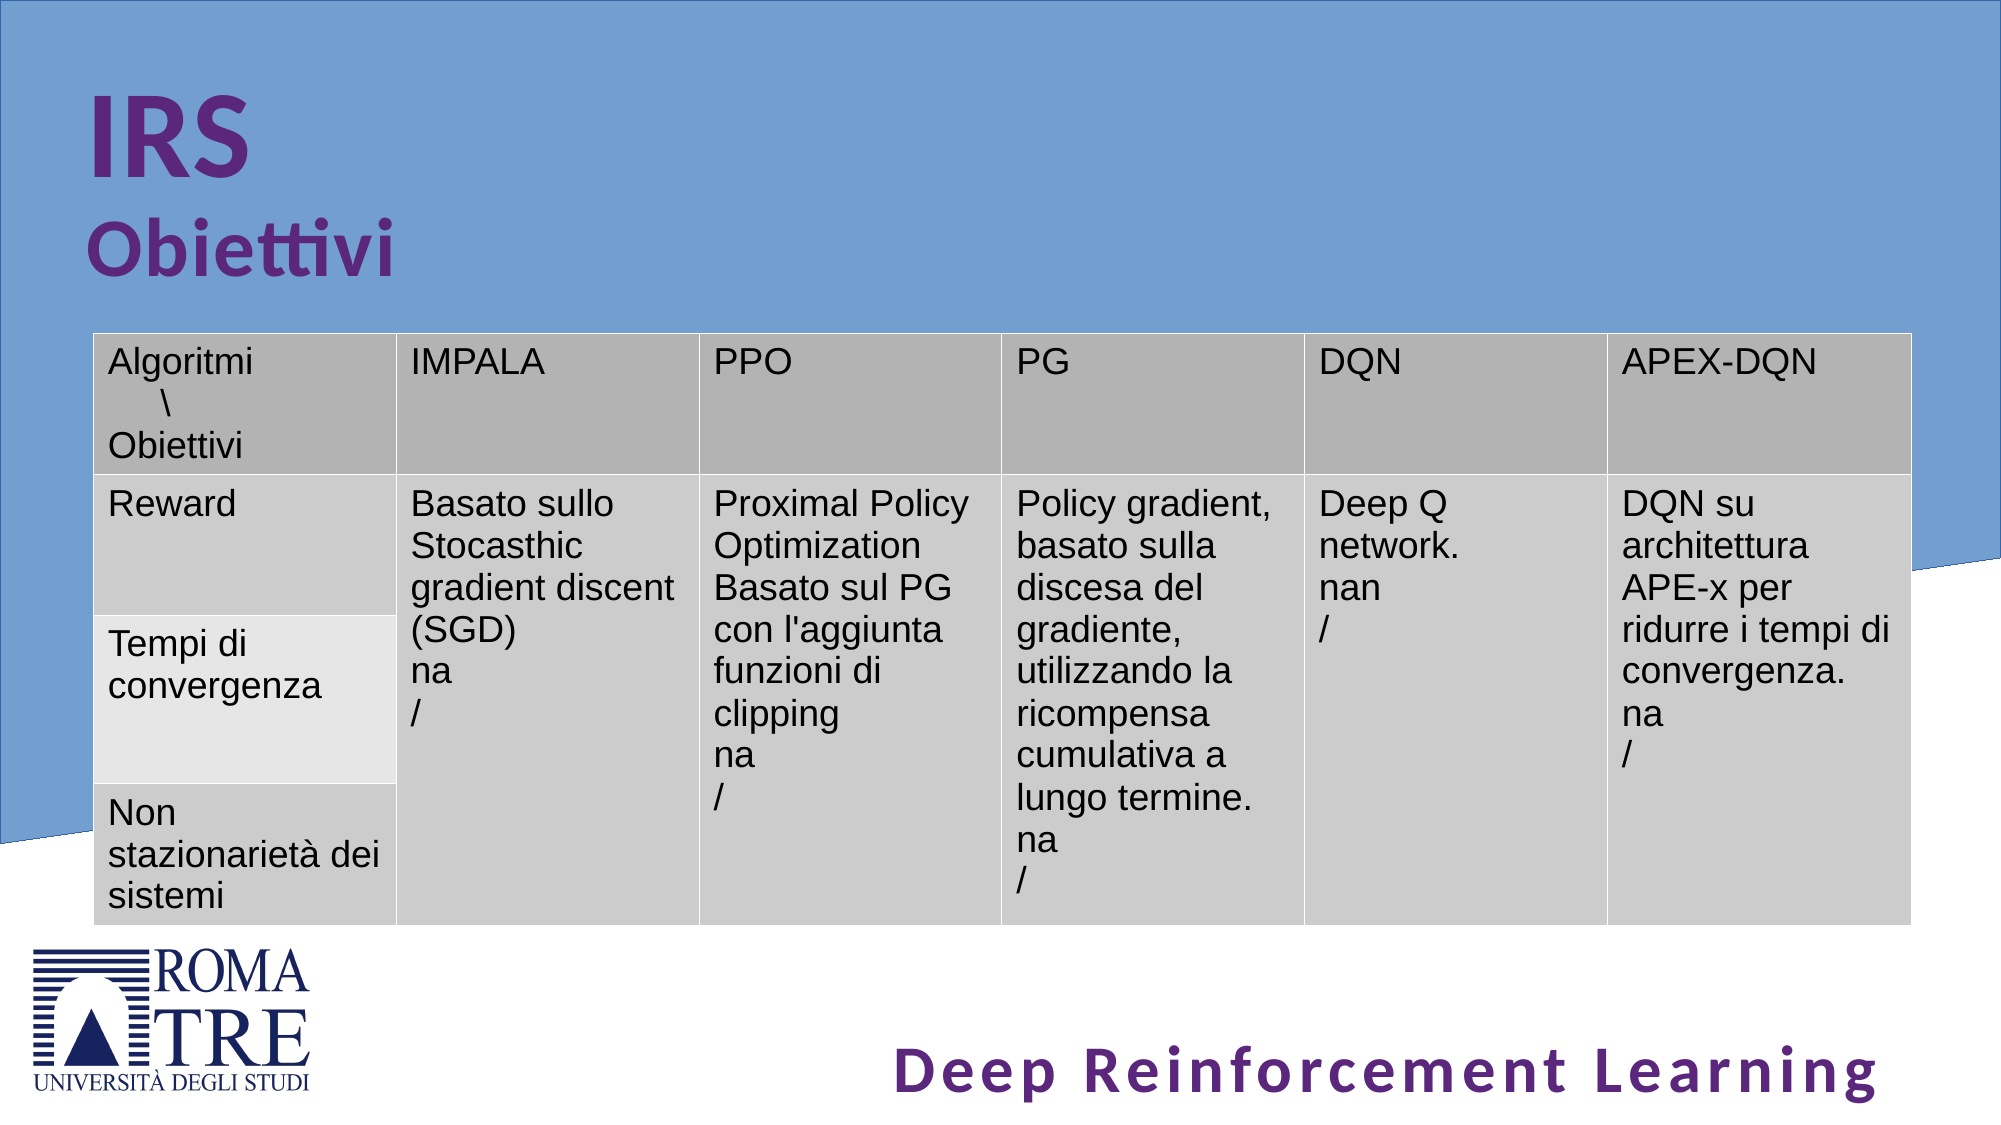

# IRS Obiettivi
| Algoritmi \ Obiettivi | IMPALA | PPO | PG | DQN | APEX-DQN |
| --- | --- | --- | --- | --- | --- |
| Reward | Basato sullo Stocasthic gradient discent (SGD) na / | Proximal Policy Optimization Basato sul PG con l'aggiunta funzioni di clipping na / | Policy gradient, basato sulla discesa del gradiente, utilizzando la ricompensa cumulativa a lungo termine. na / | Deep Q network. nan / | DQN su architettura APE-x per ridurre i tempi di convergenza. na / |
| Tempi di convergenza | | | | | |
| Non stazionarietà dei sistemi | | | | | |
Deep Reinforcement Learning